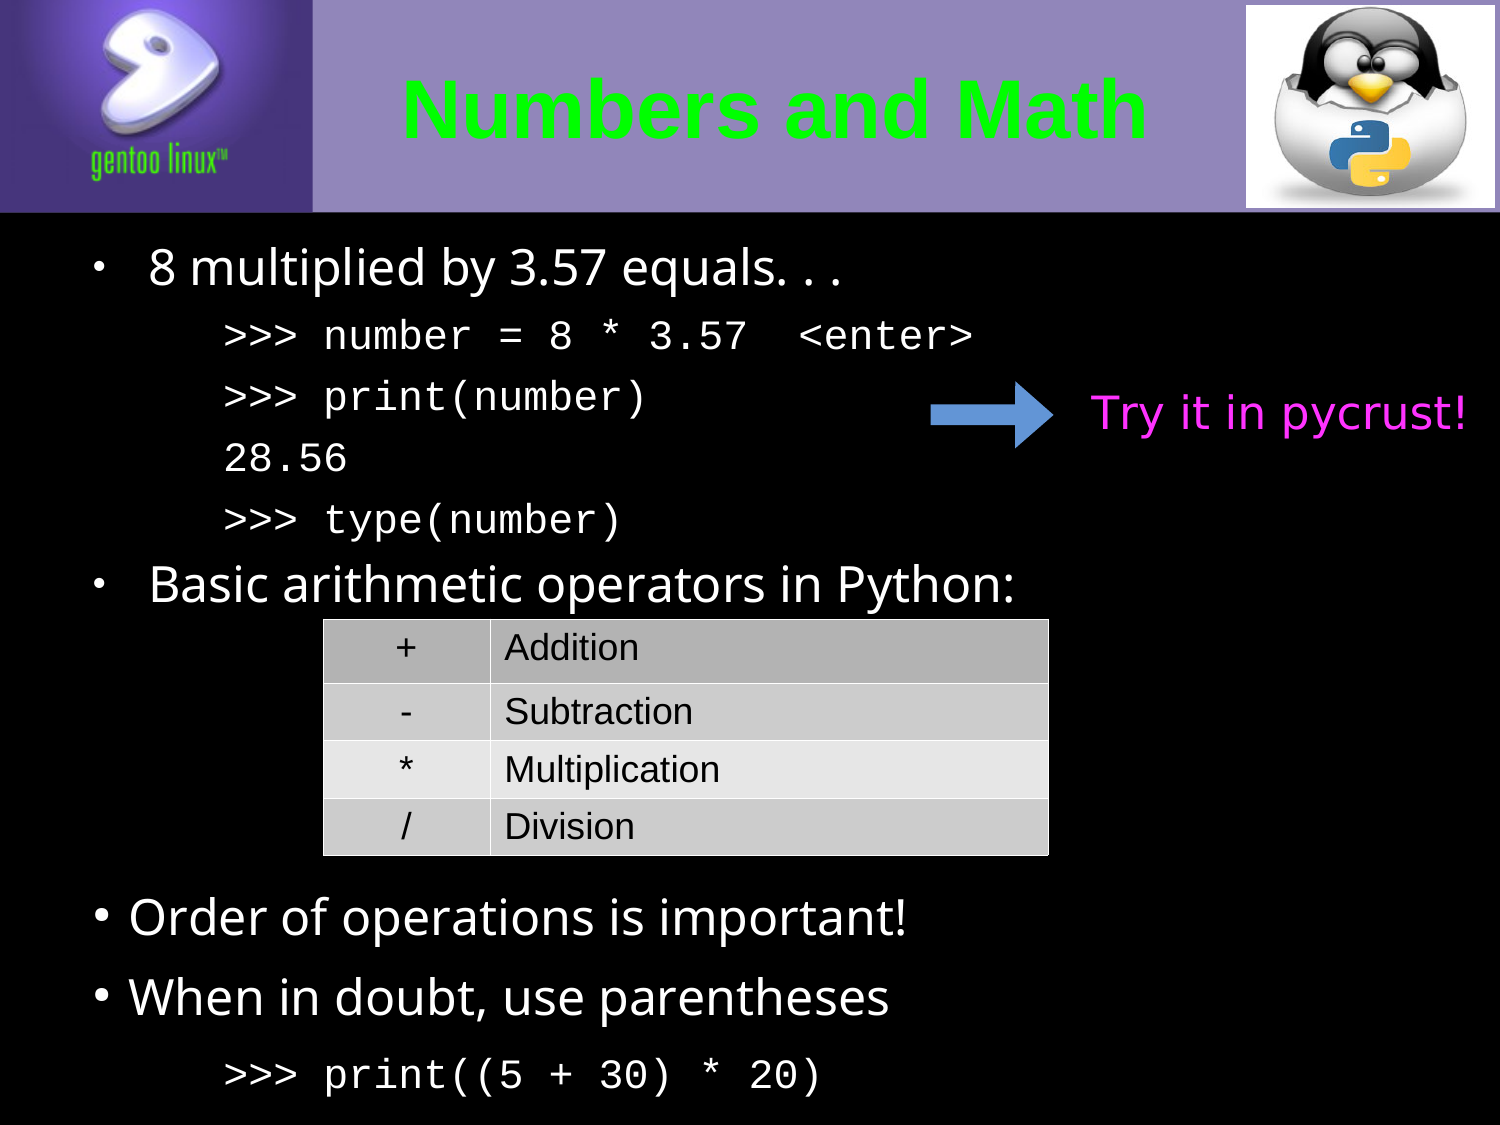

# Numbers and Math
8 multiplied by 3.57 equals. . .
>>> number = 8 * 3.57 <enter>
>>> print(number)
28.56
>>> type(number)
Basic arithmetic operators in Python:
Try it in pycrust!
| + | Addition |
| --- | --- |
| - | Subtraction |
| \* | Multiplication |
| / | Division |
Order of operations is important!
When in doubt, use parentheses
>>> print((5 + 30) * 20)